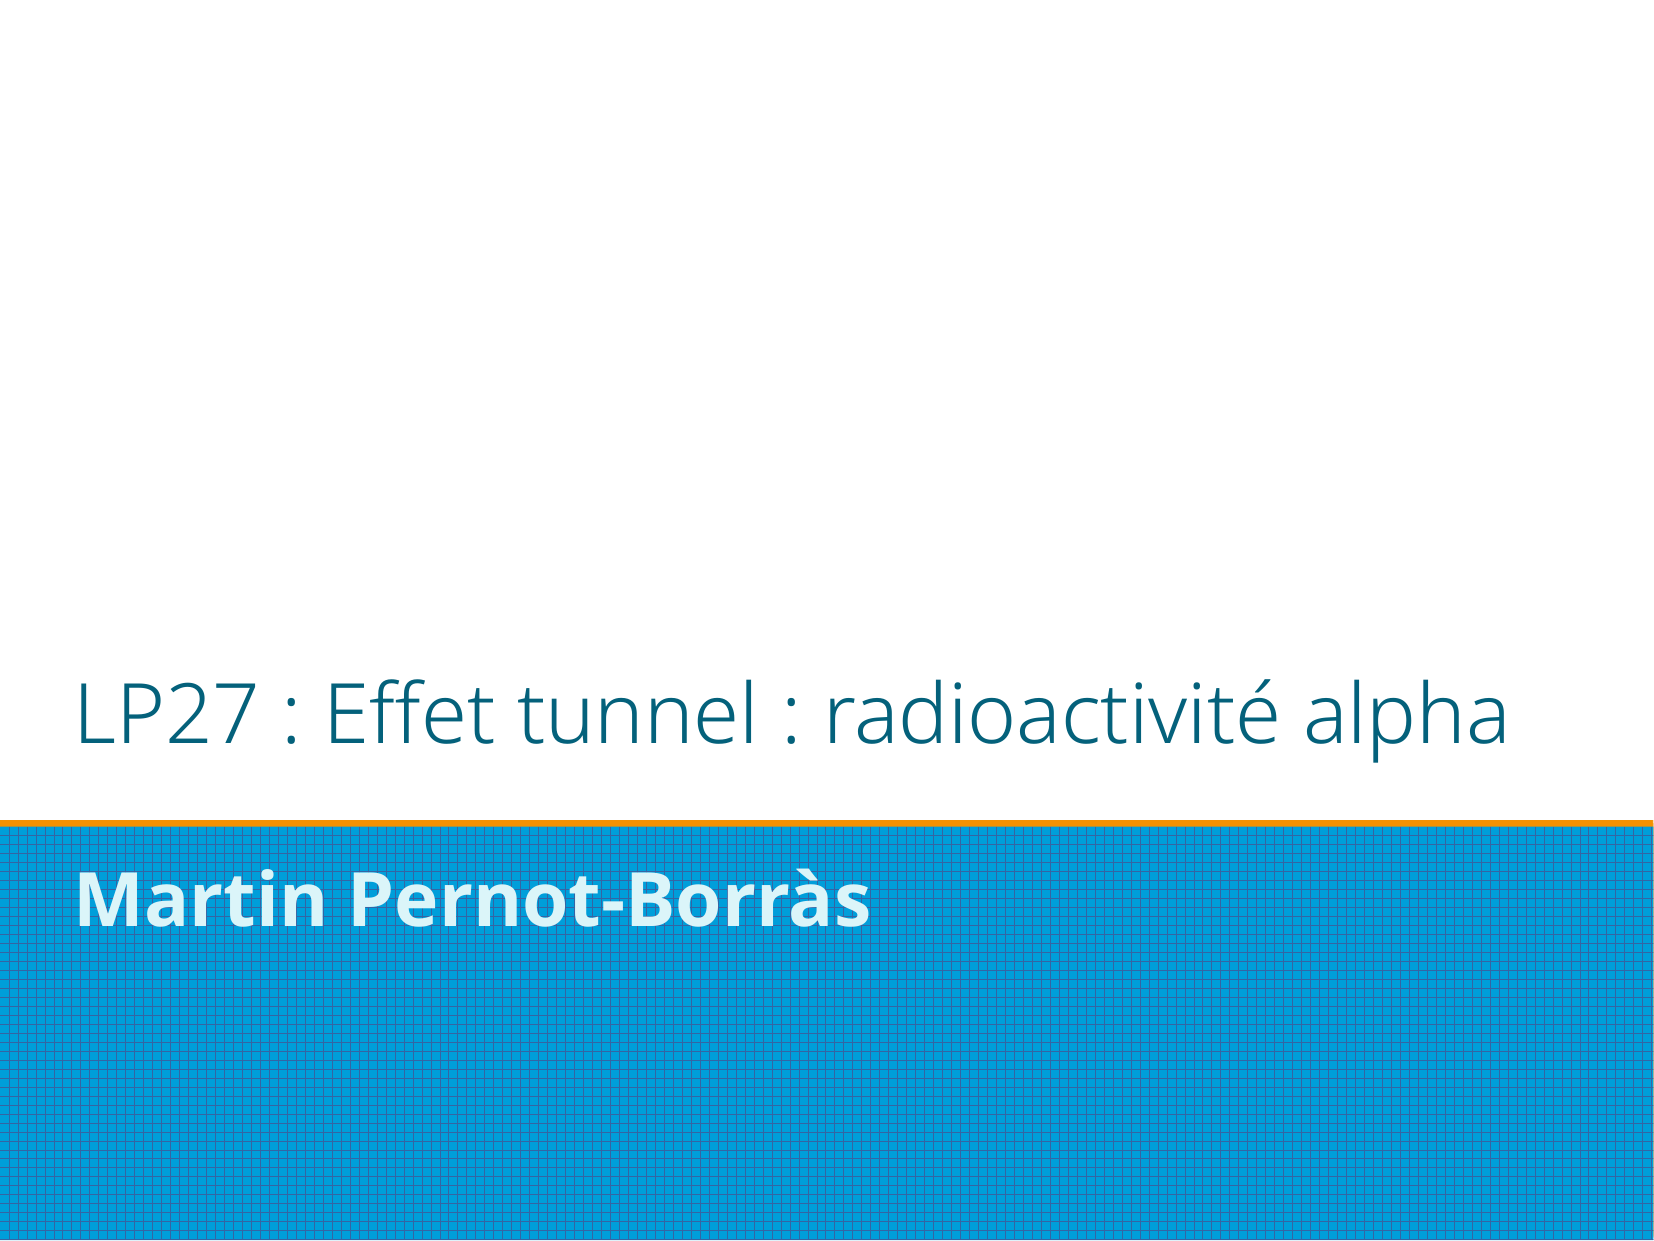

# LP27 : Effet tunnel : radioactivité alpha
Martin Pernot-Borràs